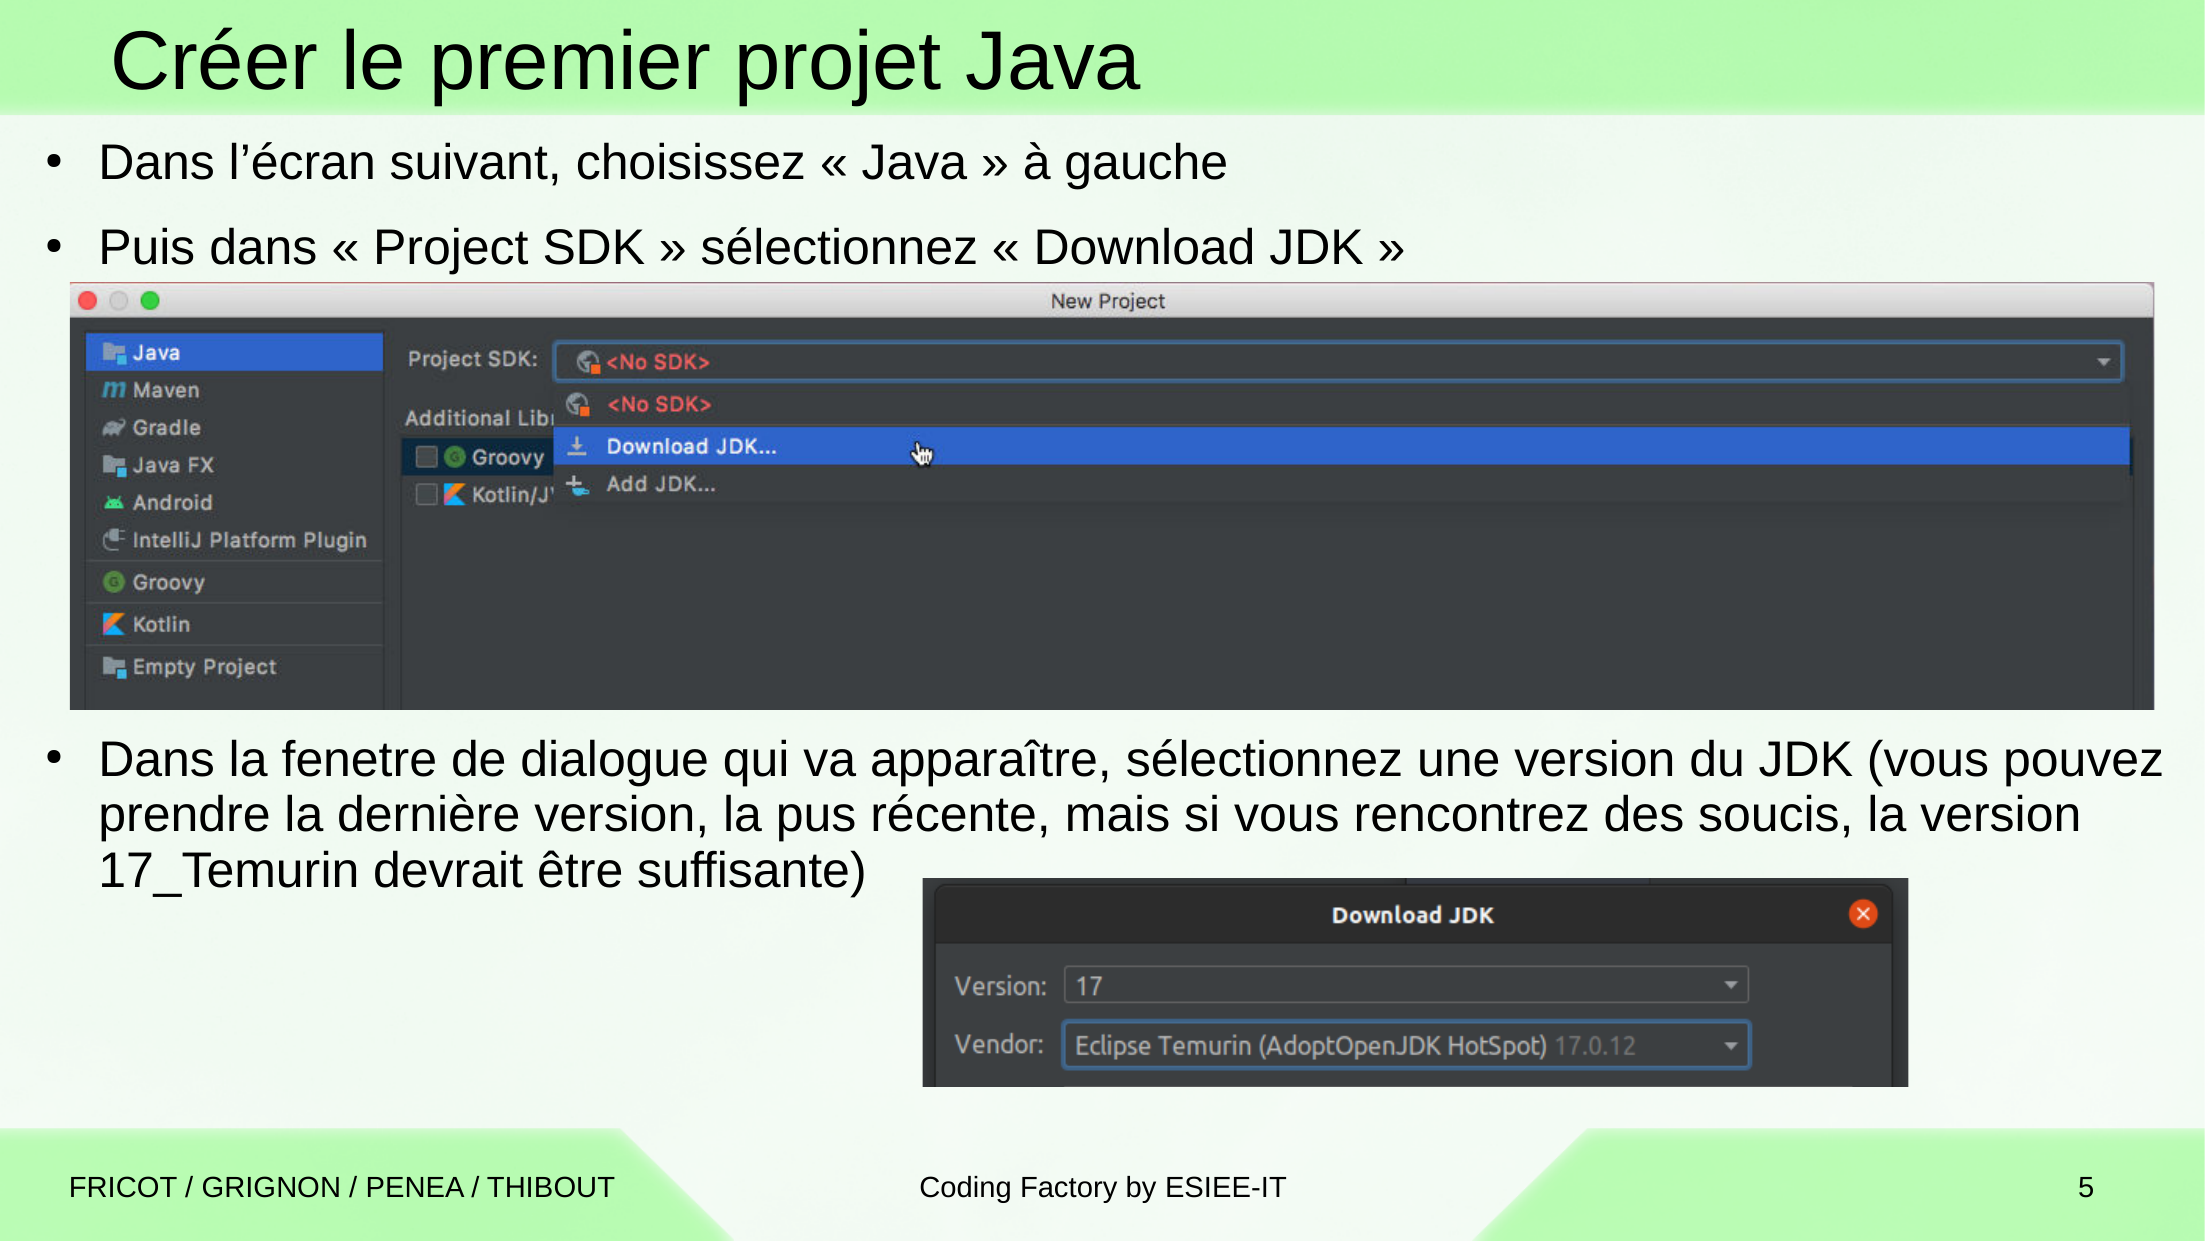

# Créer le premier projet Java
Dans l’écran suivant, choisissez « Java » à gauche
Puis dans « Project SDK » sélectionnez « Download JDK »
Dans la fenetre de dialogue qui va apparaître, sélectionnez une version du JDK (vous pouvez prendre la dernière version, la pus récente, mais si vous rencontrez des soucis, la version 17_Temurin devrait être suffisante)
FRICOT / GRIGNON / PENEA / THIBOUT
Coding Factory by ESIEE-IT
5